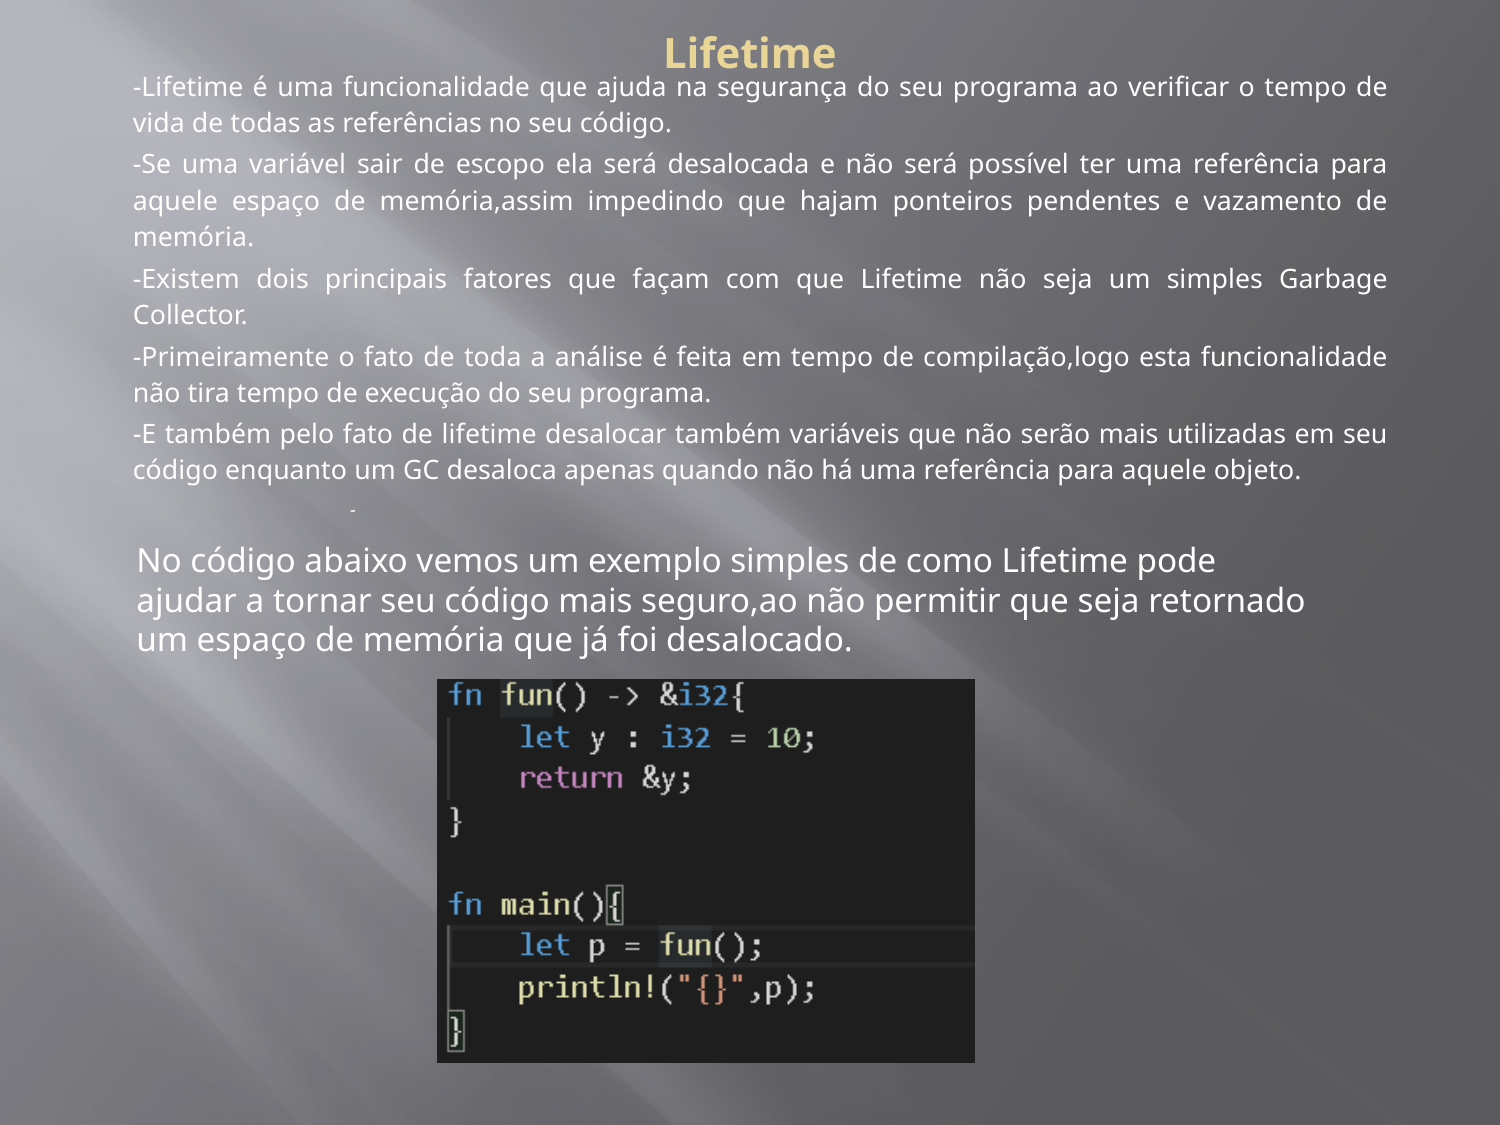

Lifetime
-Lifetime é uma funcionalidade que ajuda na segurança do seu programa ao verificar o tempo de vida de todas as referências no seu código.
-Se uma variável sair de escopo ela será desalocada e não será possível ter uma referência para aquele espaço de memória,assim impedindo que hajam ponteiros pendentes e vazamento de memória.
-Existem dois principais fatores que façam com que Lifetime não seja um simples Garbage Collector.
-Primeiramente o fato de toda a análise é feita em tempo de compilação,logo esta funcionalidade não tira tempo de execução do seu programa.
-E também pelo fato de lifetime desalocar também variáveis que não serão mais utilizadas em seu código enquanto um GC desaloca apenas quando não há uma referência para aquele objeto. -
No código abaixo vemos um exemplo simples de como Lifetime pode ajudar a tornar seu código mais seguro,ao não permitir que seja retornado um espaço de memória que já foi desalocado.